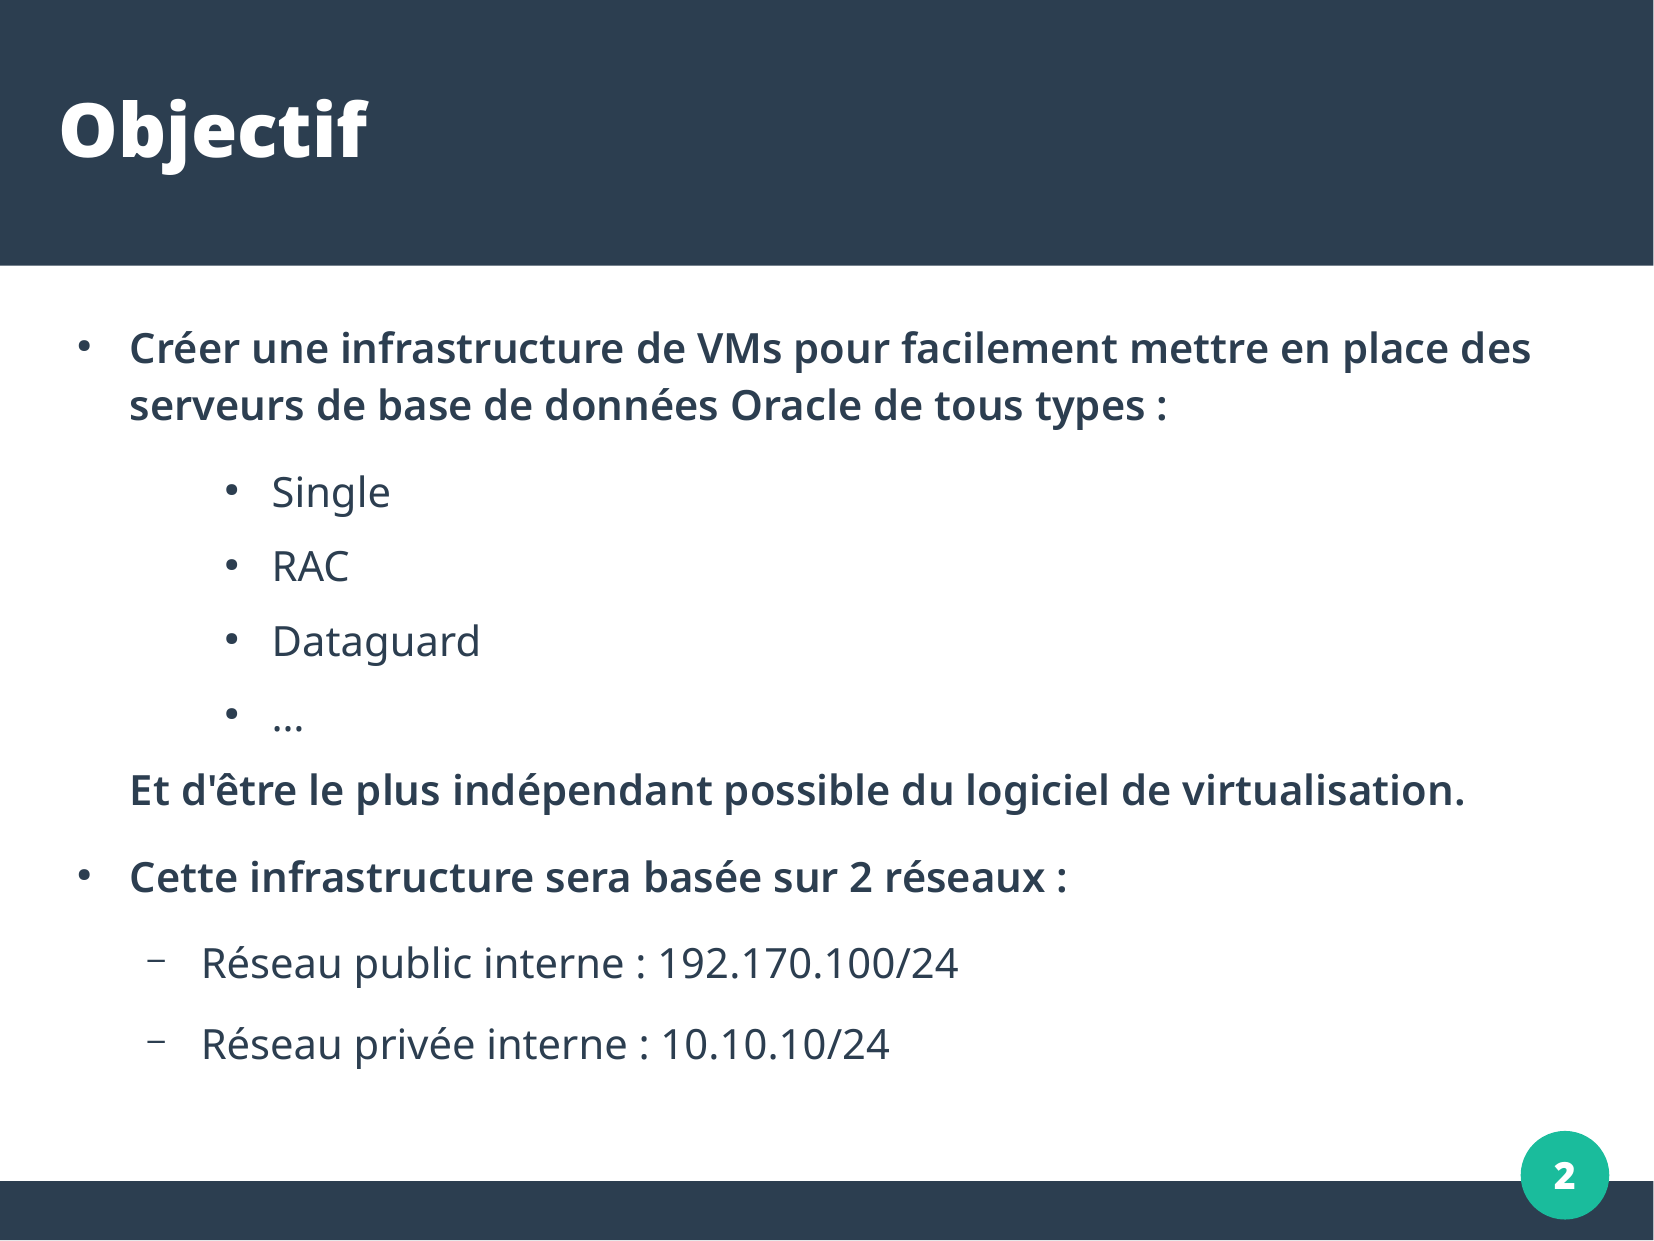

# Objectif
Créer une infrastructure de VMs pour facilement mettre en place des serveurs de base de données Oracle de tous types :
Single
RAC
Dataguard
…
Et d'être le plus indépendant possible du logiciel de virtualisation.
Cette infrastructure sera basée sur 2 réseaux :
Réseau public interne : 192.170.100/24
Réseau privée interne : 10.10.10/24
2